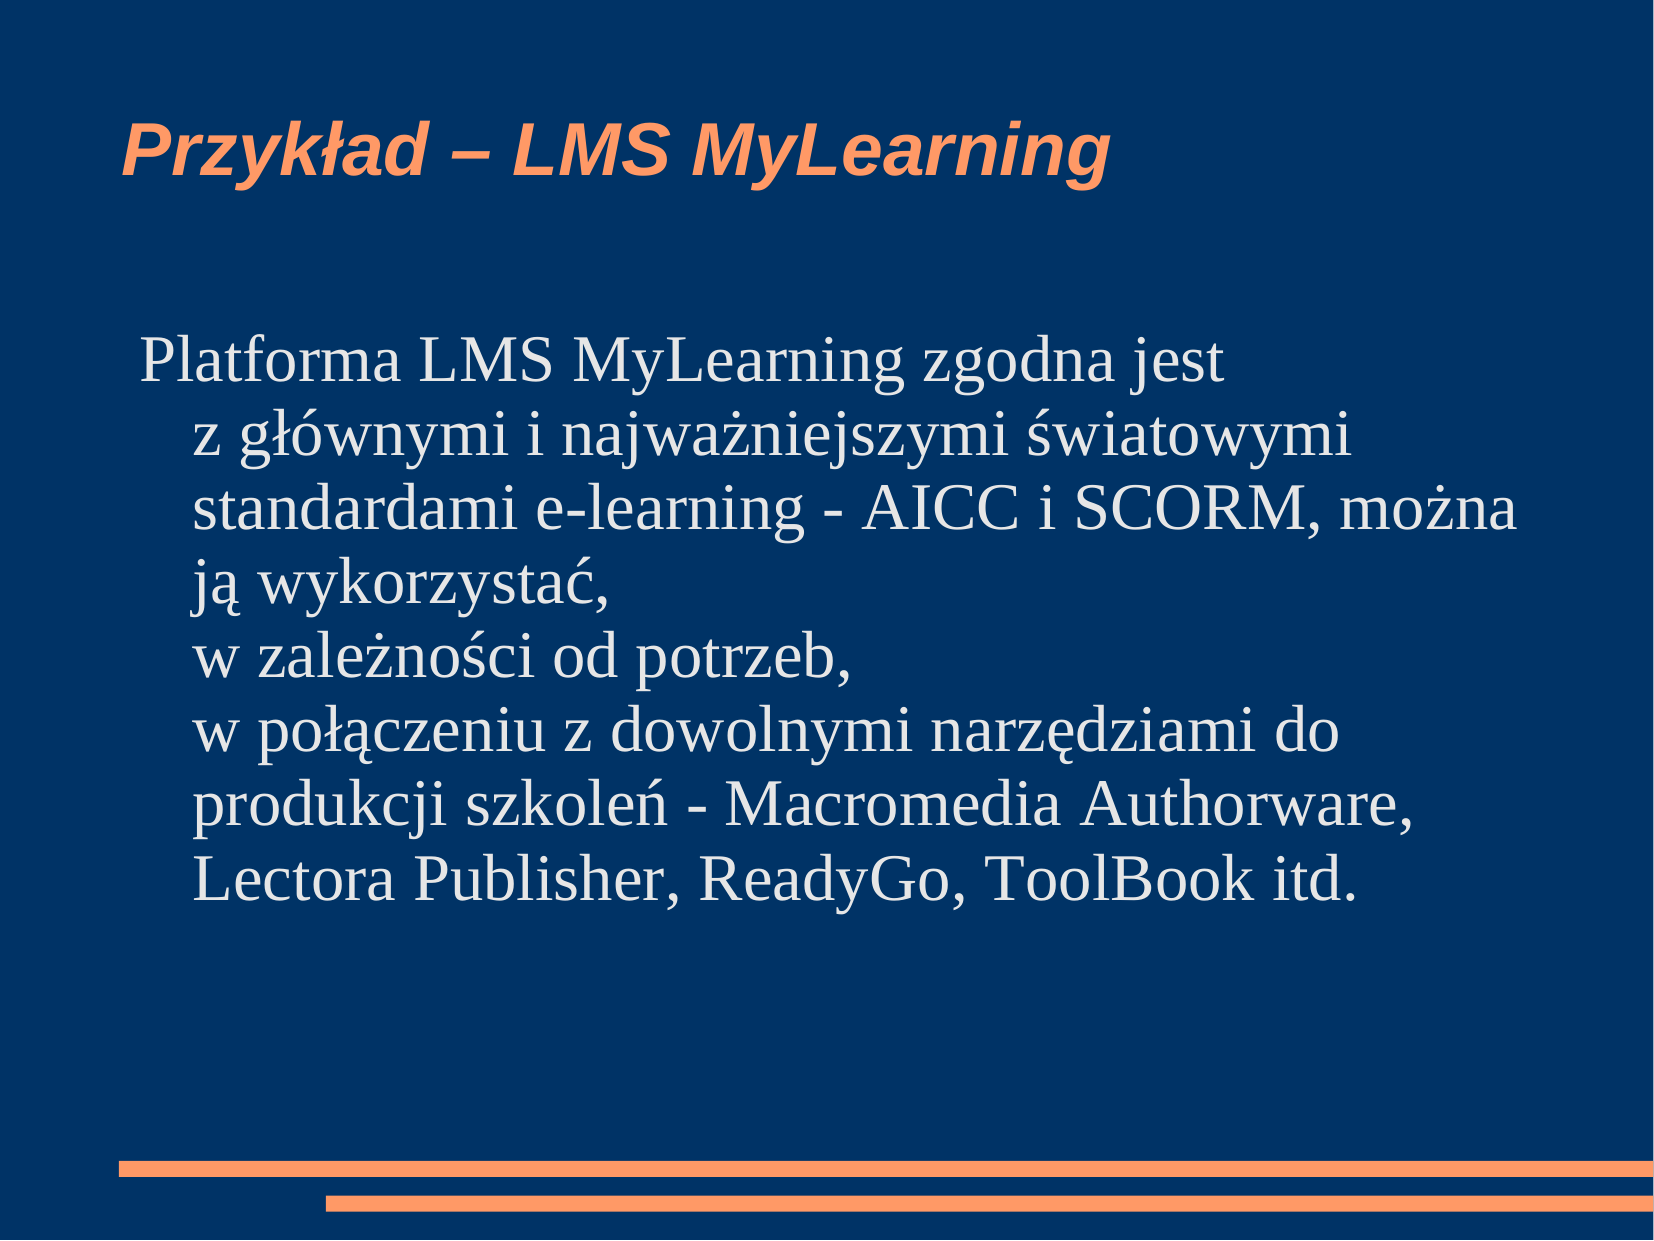

# Przykład – LMS MyLearning
Platforma LMS MyLearning zgodna jest
z głównymi i najważniejszymi światowymi standardami e-learning - AICC i SCORM, można ją wykorzystać,
w zależności od potrzeb,
w połączeniu z dowolnymi narzędziami do produkcji szkoleń - Macromedia Authorware, Lectora Publisher, ReadyGo, ToolBook itd.